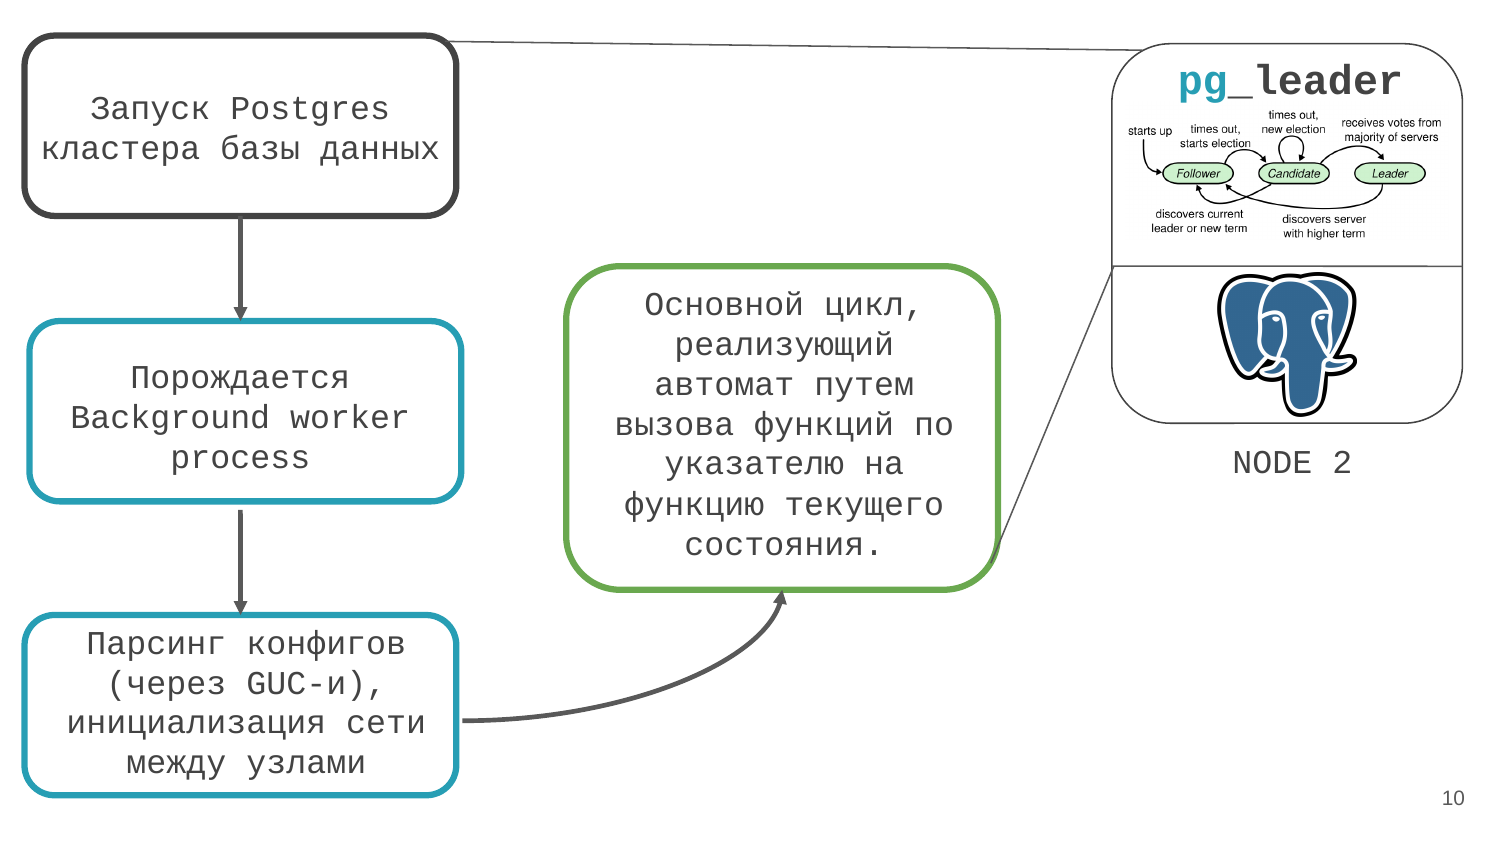

Запуск Postgres кластера базы данных
pg_leader
Порождается Background worker process
Основной цикл, реализующий автомат путем вызова функций по указателю на функцию текущего состояния.
NODE 2
Парсинг конфигов (через GUC-и), инициализация сети между узлами